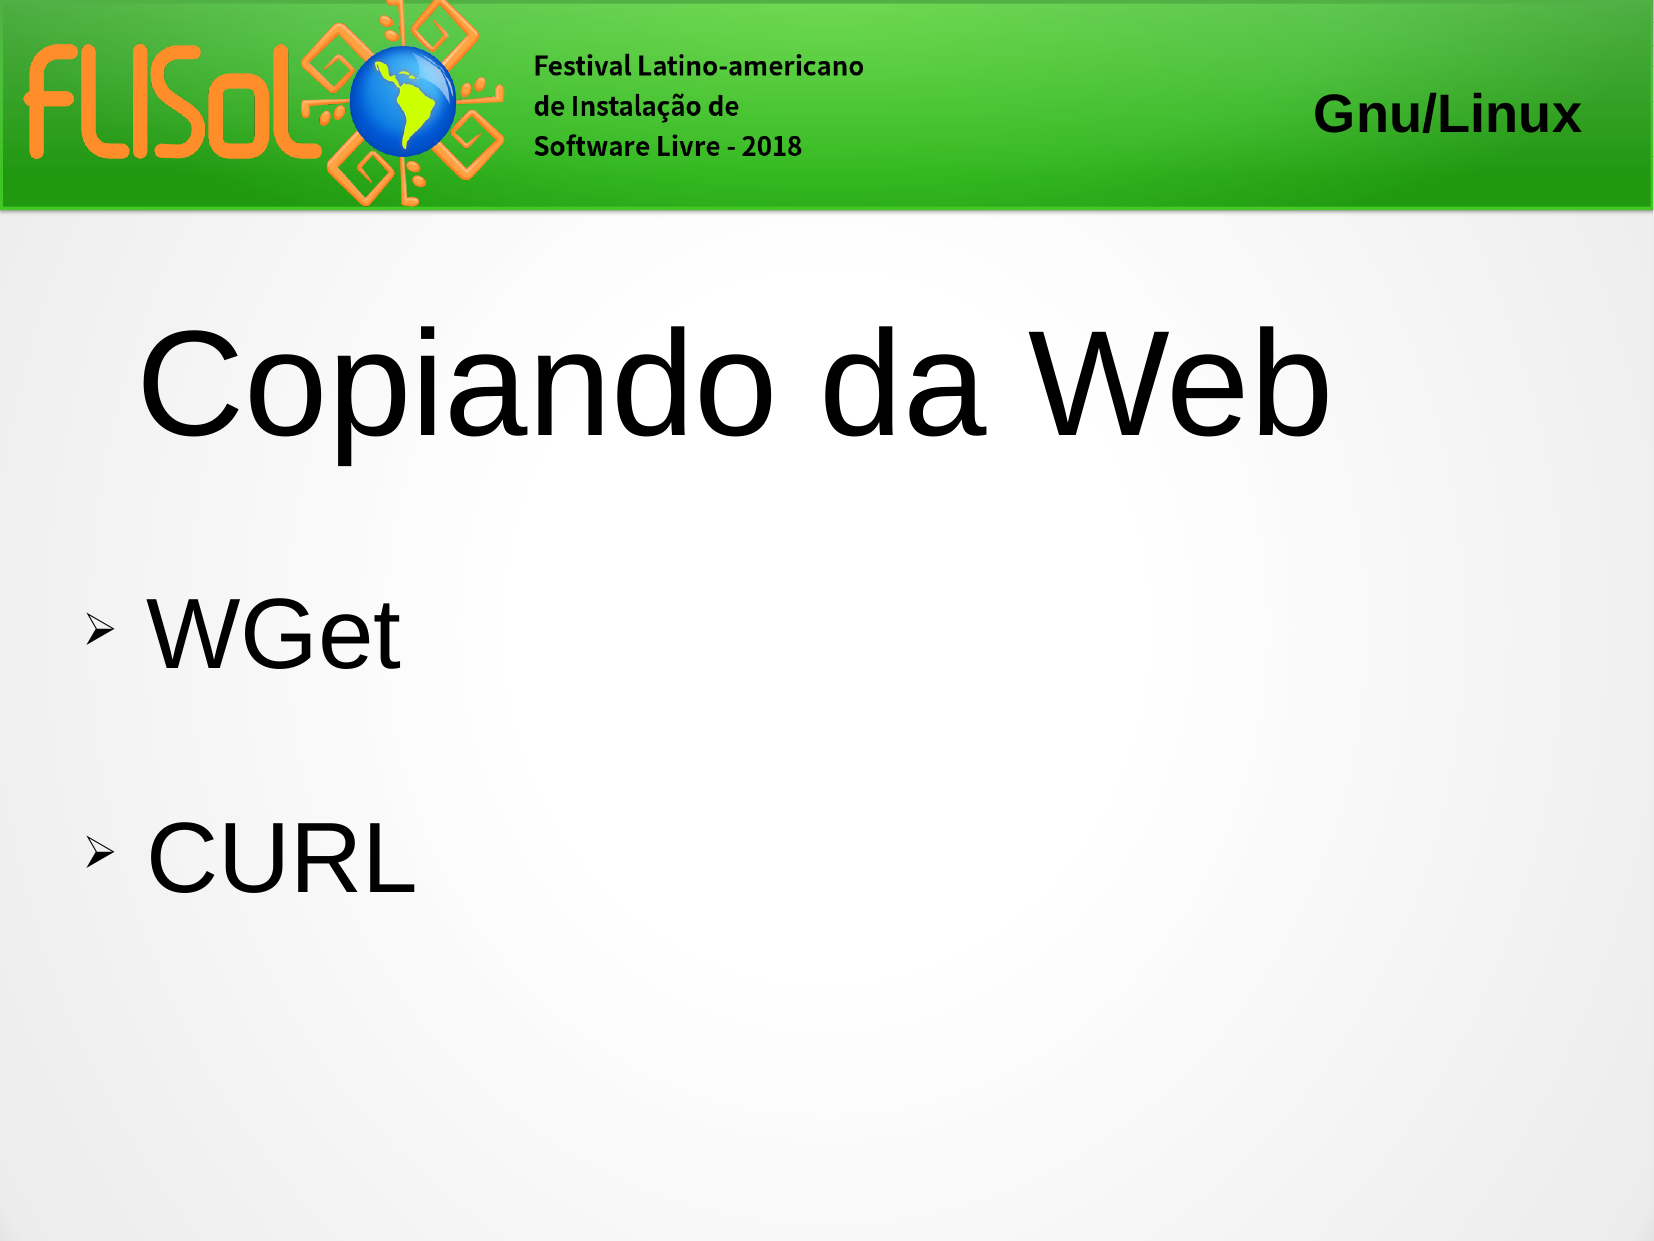

Gnu/Linux
# Copiando da Web
 WGet
 CURL